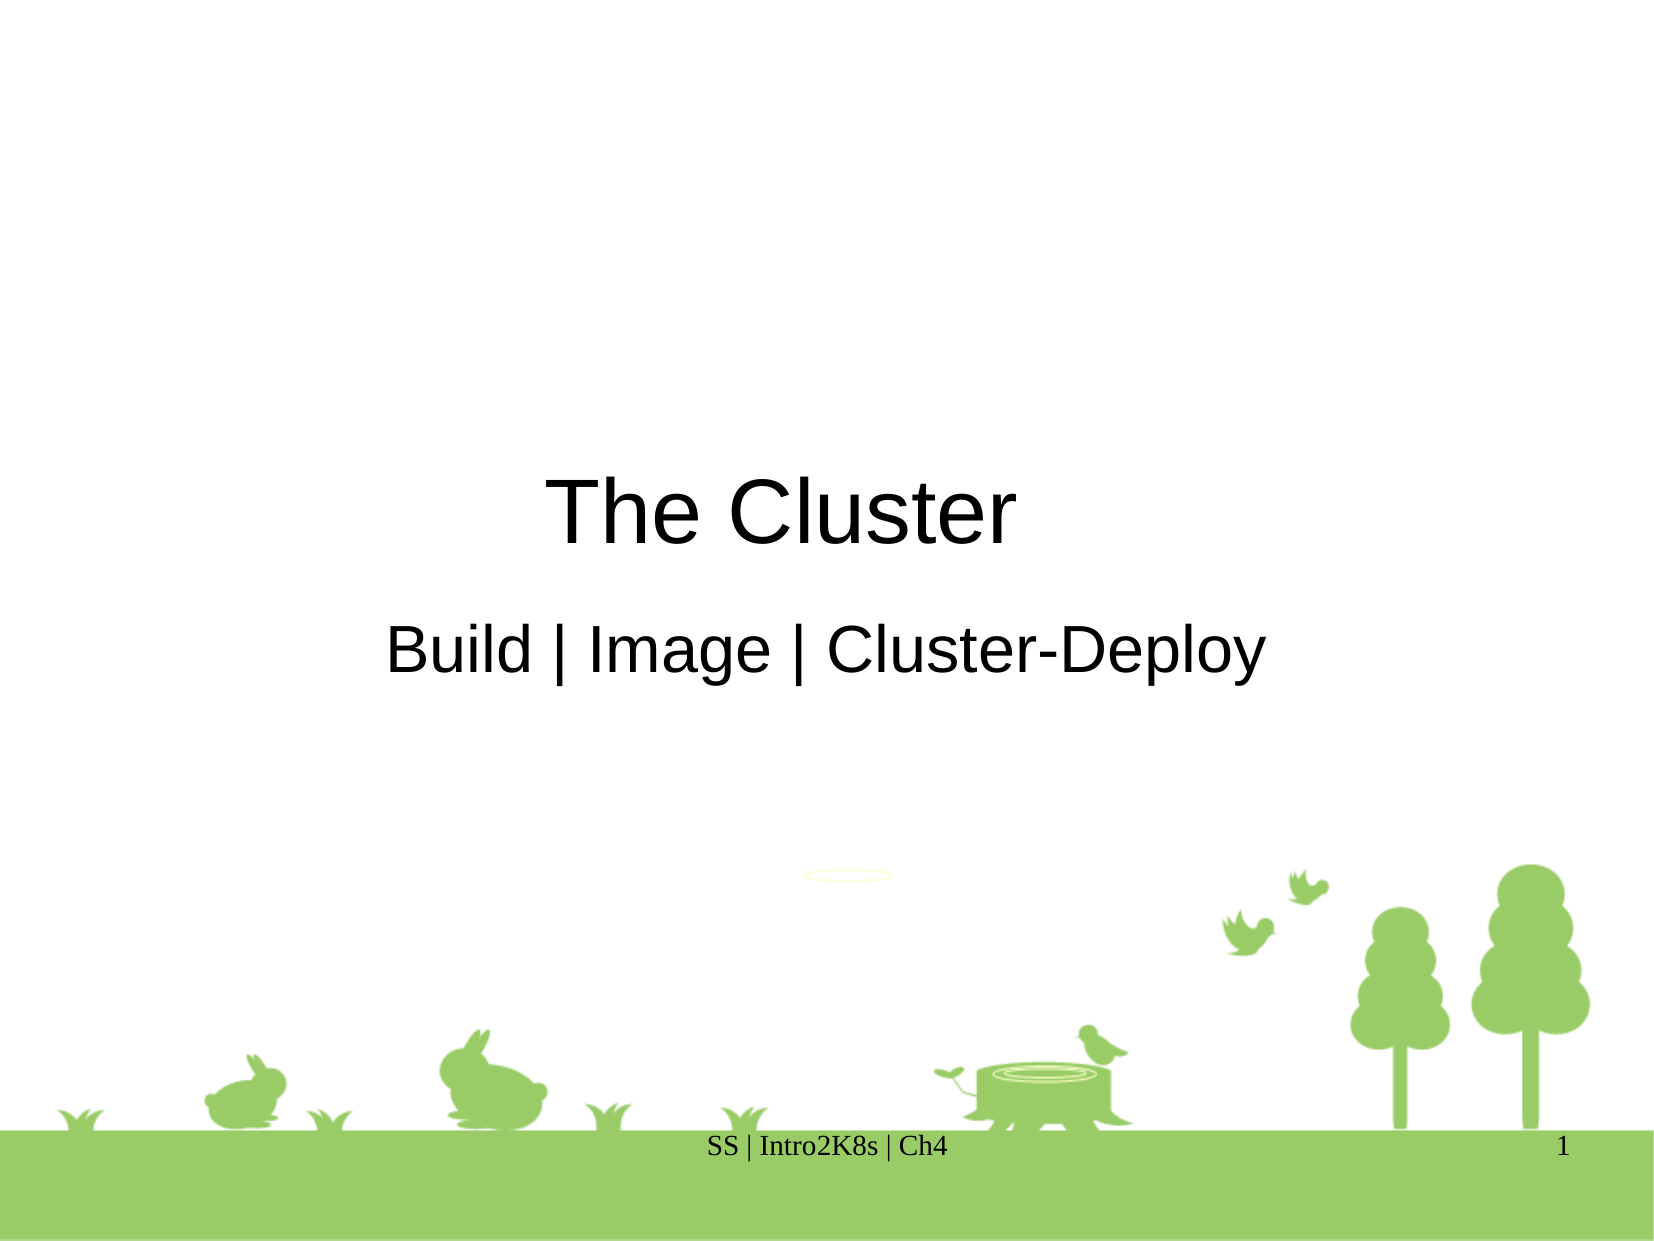

Build | Image | Cluster-Deploy
# The Cluster
SS | Intro2K8s | Ch4
1